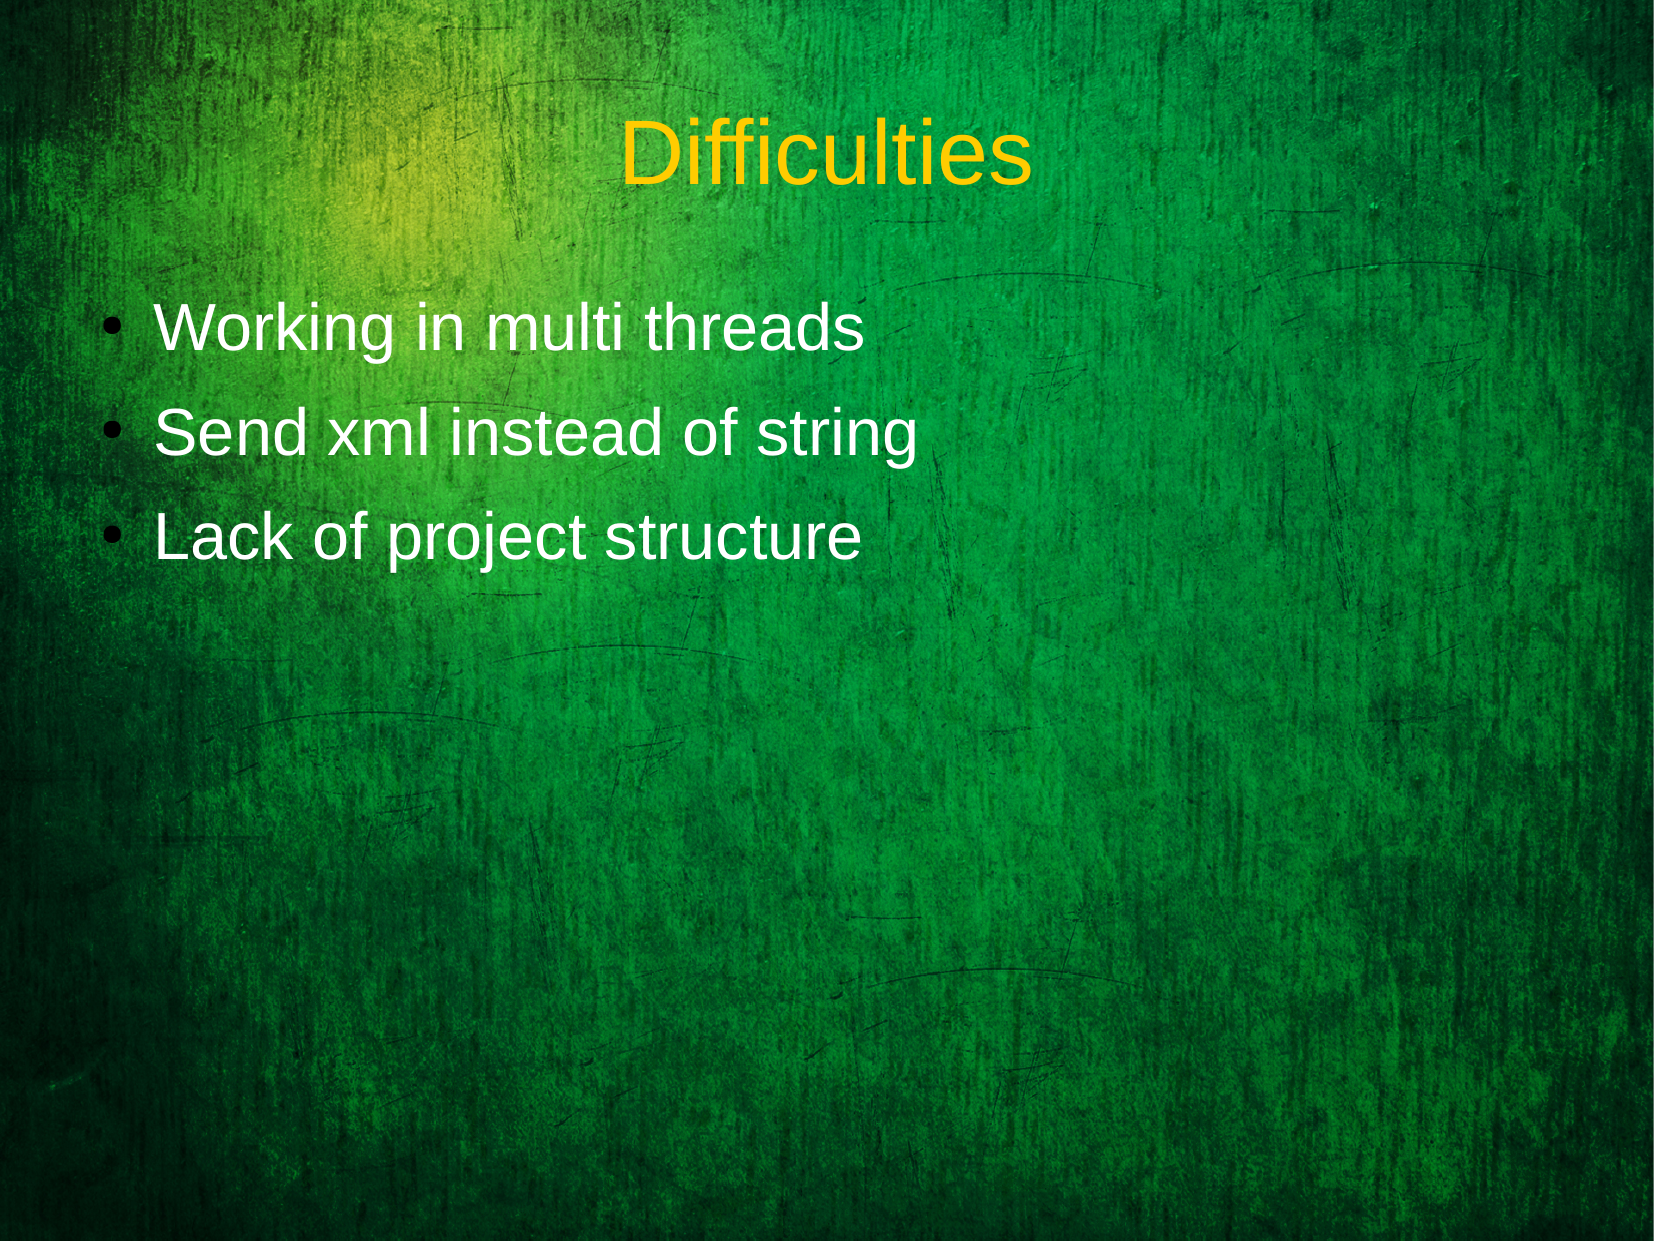

# Difficulties
Working in multi threads
Send xml instead of string
Lack of project structure